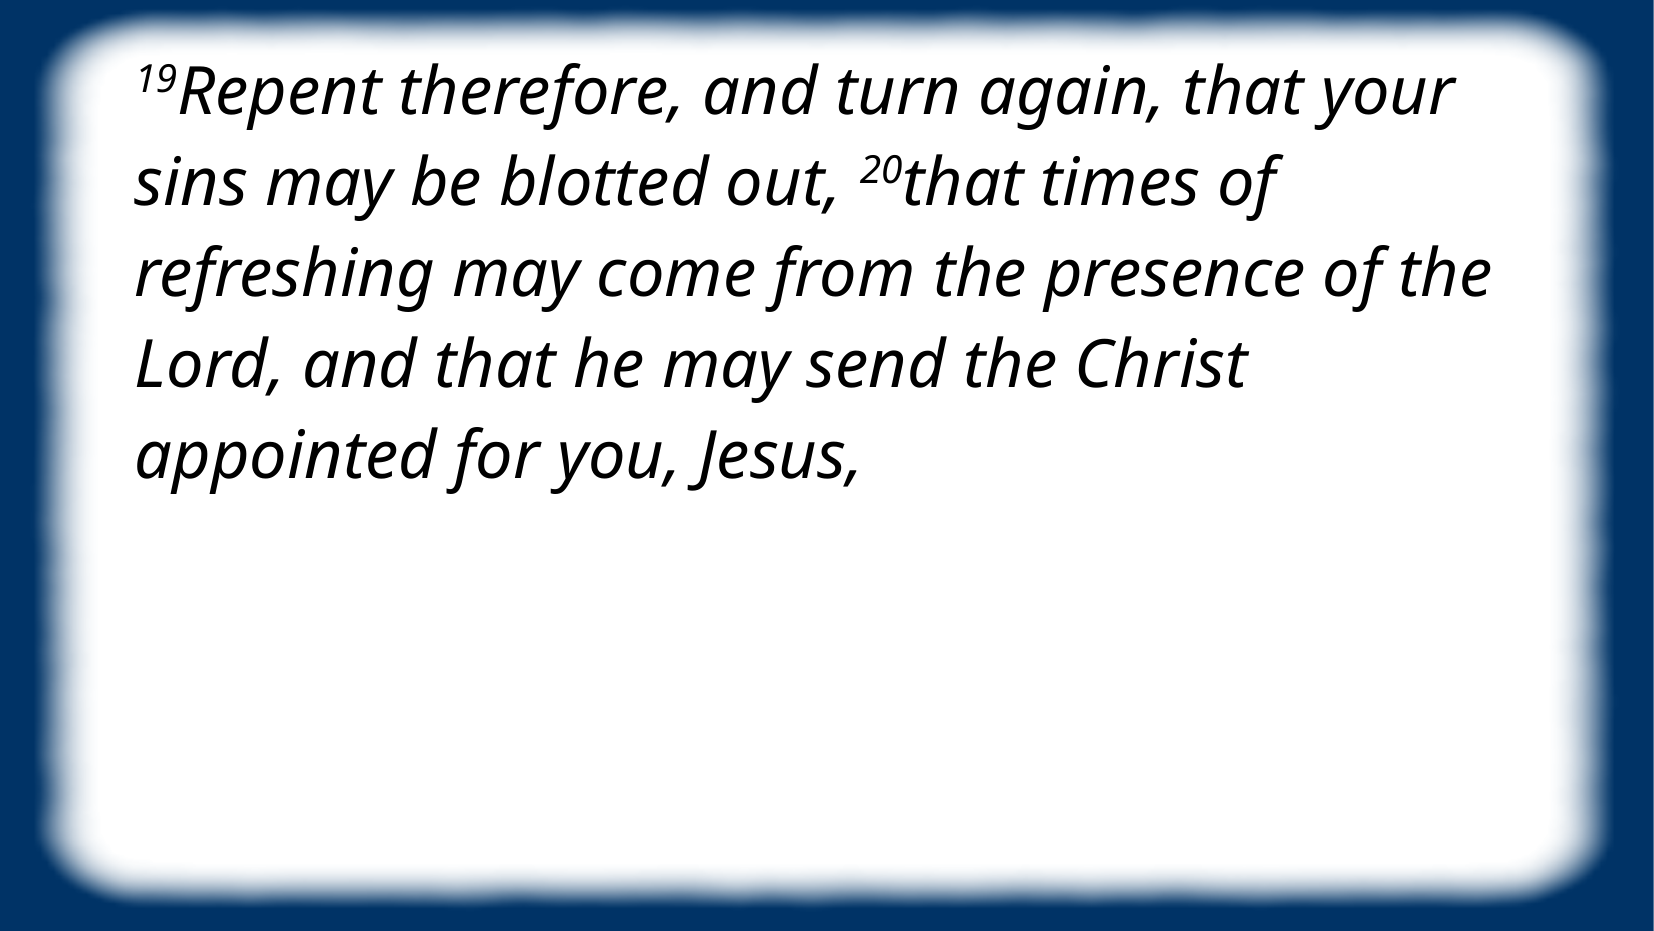

19Repent therefore, and turn again, that your sins may be blotted out, 20that times of refreshing may come from the presence of the Lord, and that he may send the Christ
appointed for you, Jesus,